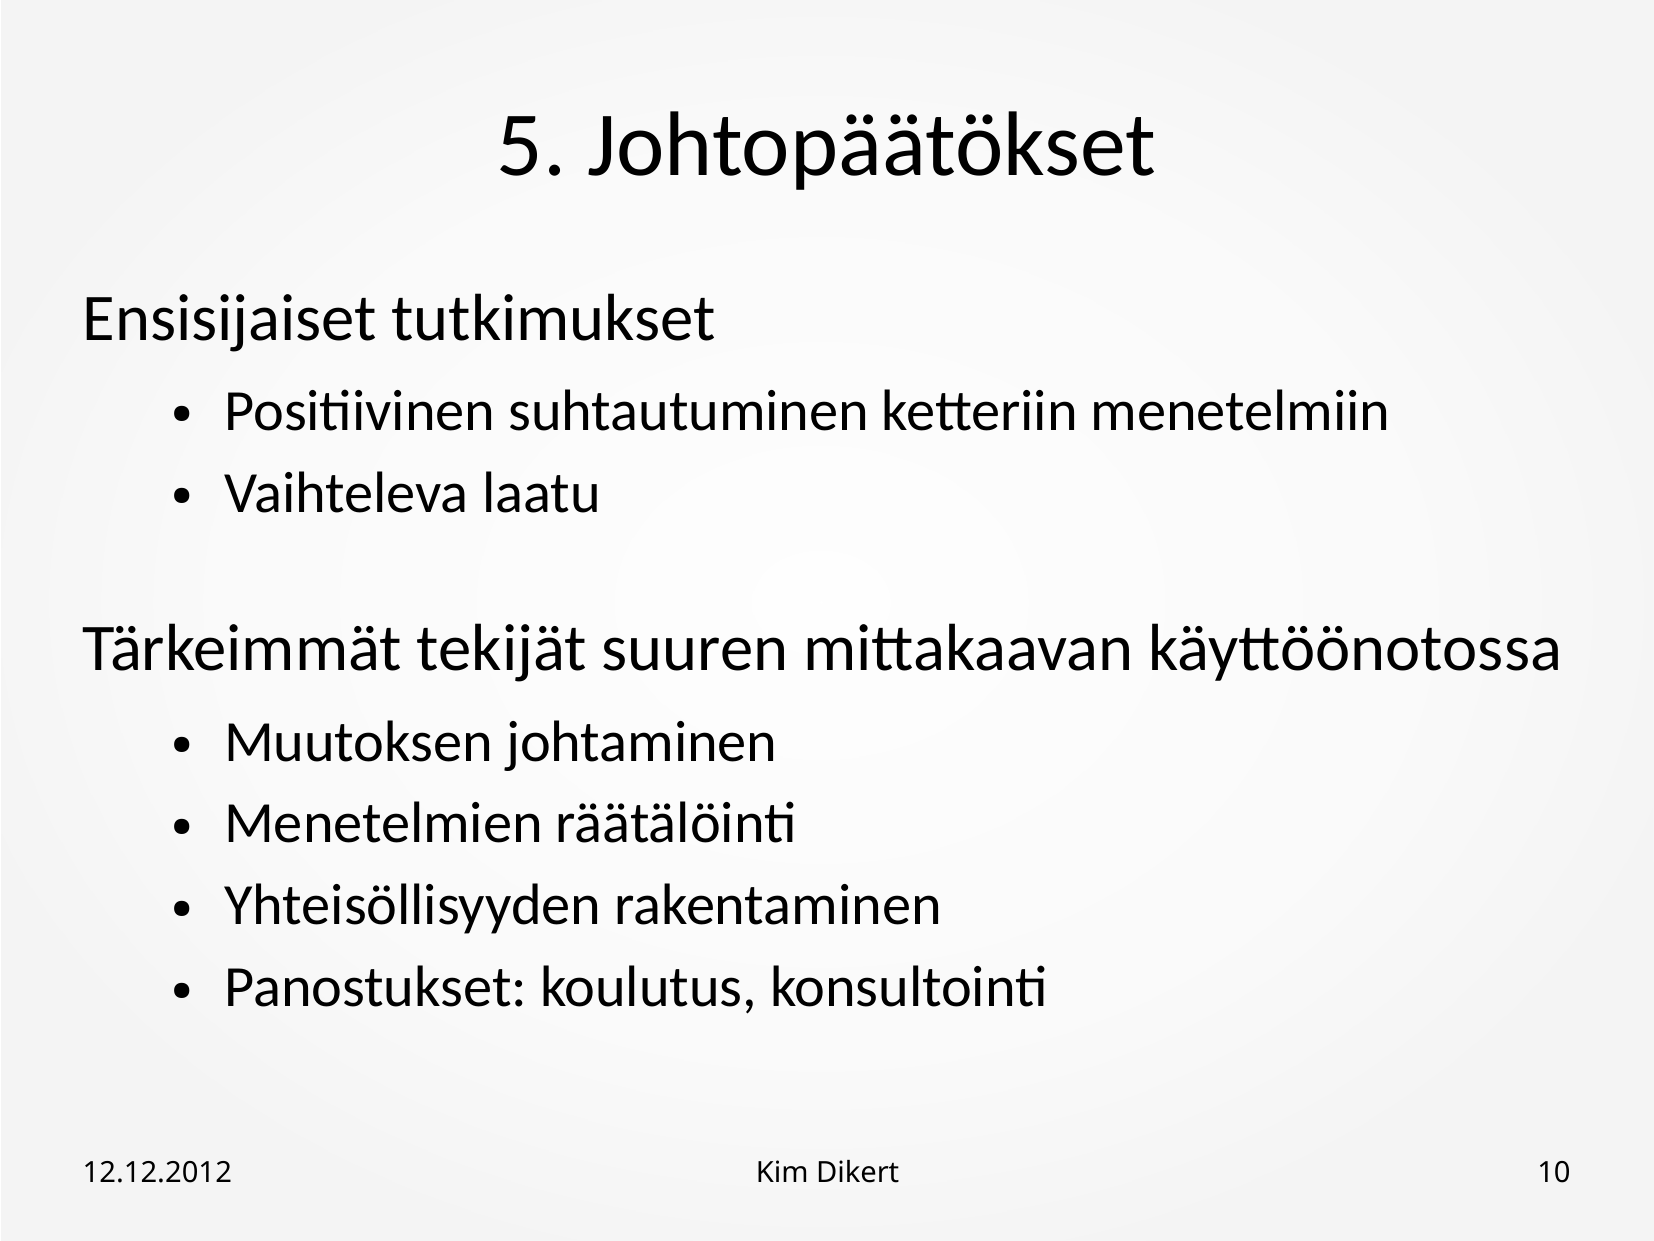

# 5. Johtopäätökset
Ensisijaiset tutkimukset
Positiivinen suhtautuminen ketteriin menetelmiin
Vaihteleva laatu
Tärkeimmät tekijät suuren mittakaavan käyttöönotossa
Muutoksen johtaminen
Menetelmien räätälöinti
Yhteisöllisyyden rakentaminen
Panostukset: koulutus, konsultointi
10